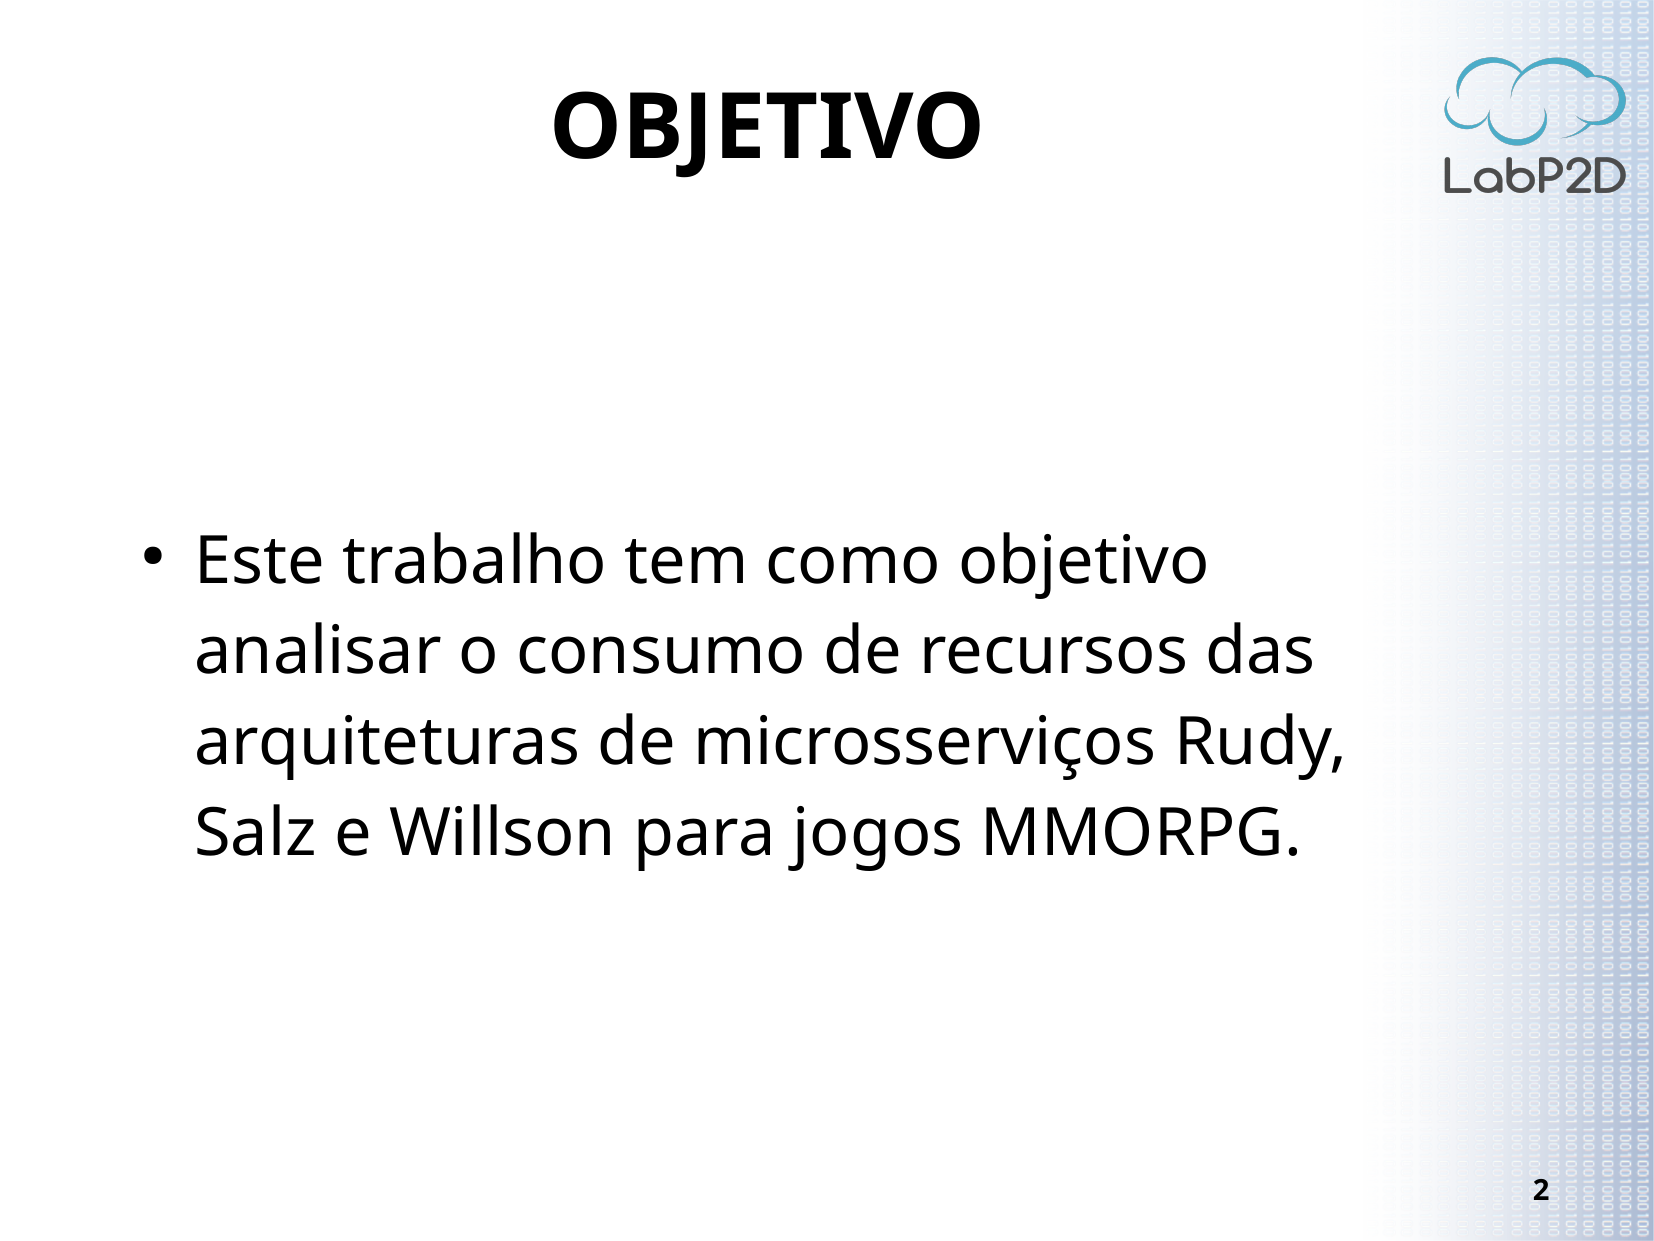

# OBJETIVO
Este trabalho tem como objetivo analisar o consumo de recursos das arquiteturas de microsserviços Rudy, Salz e Willson para jogos MMORPG.
2